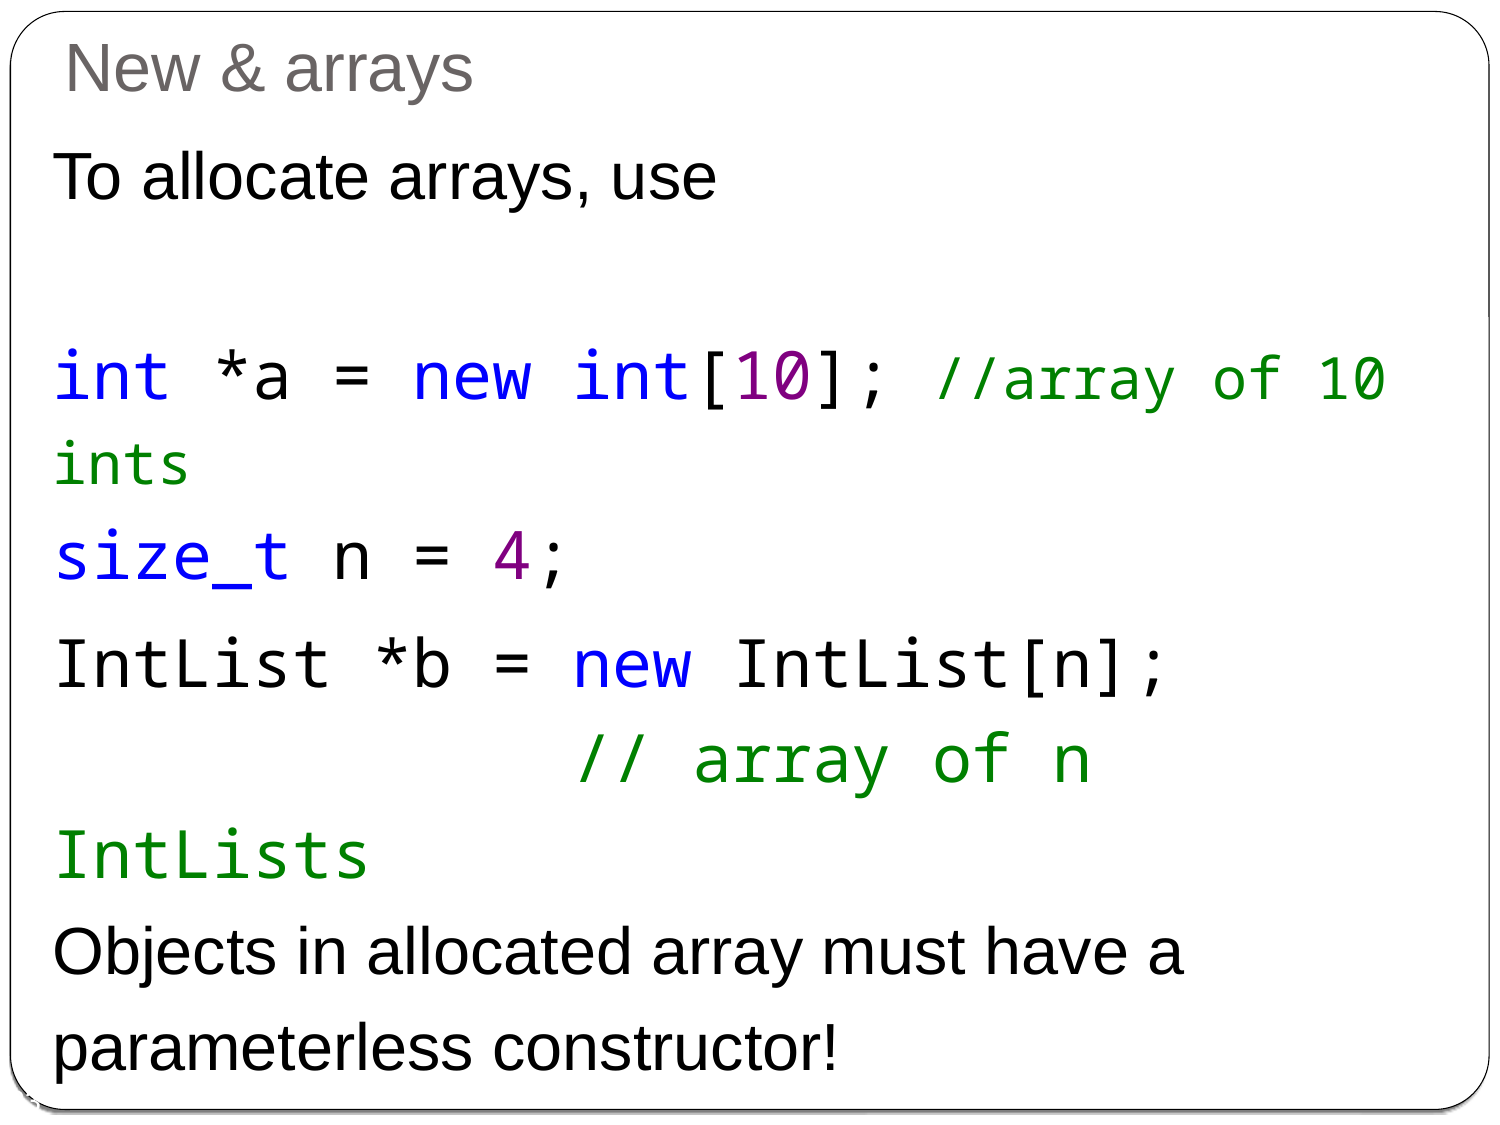

# New & arrays
To allocate arrays, use
int *a = new int[10]; //array of 10 ints
size_t n = 4;
IntList *b = new IntList[n];
 // array of n IntLists
Objects in allocated array must have a parameterless constructor!